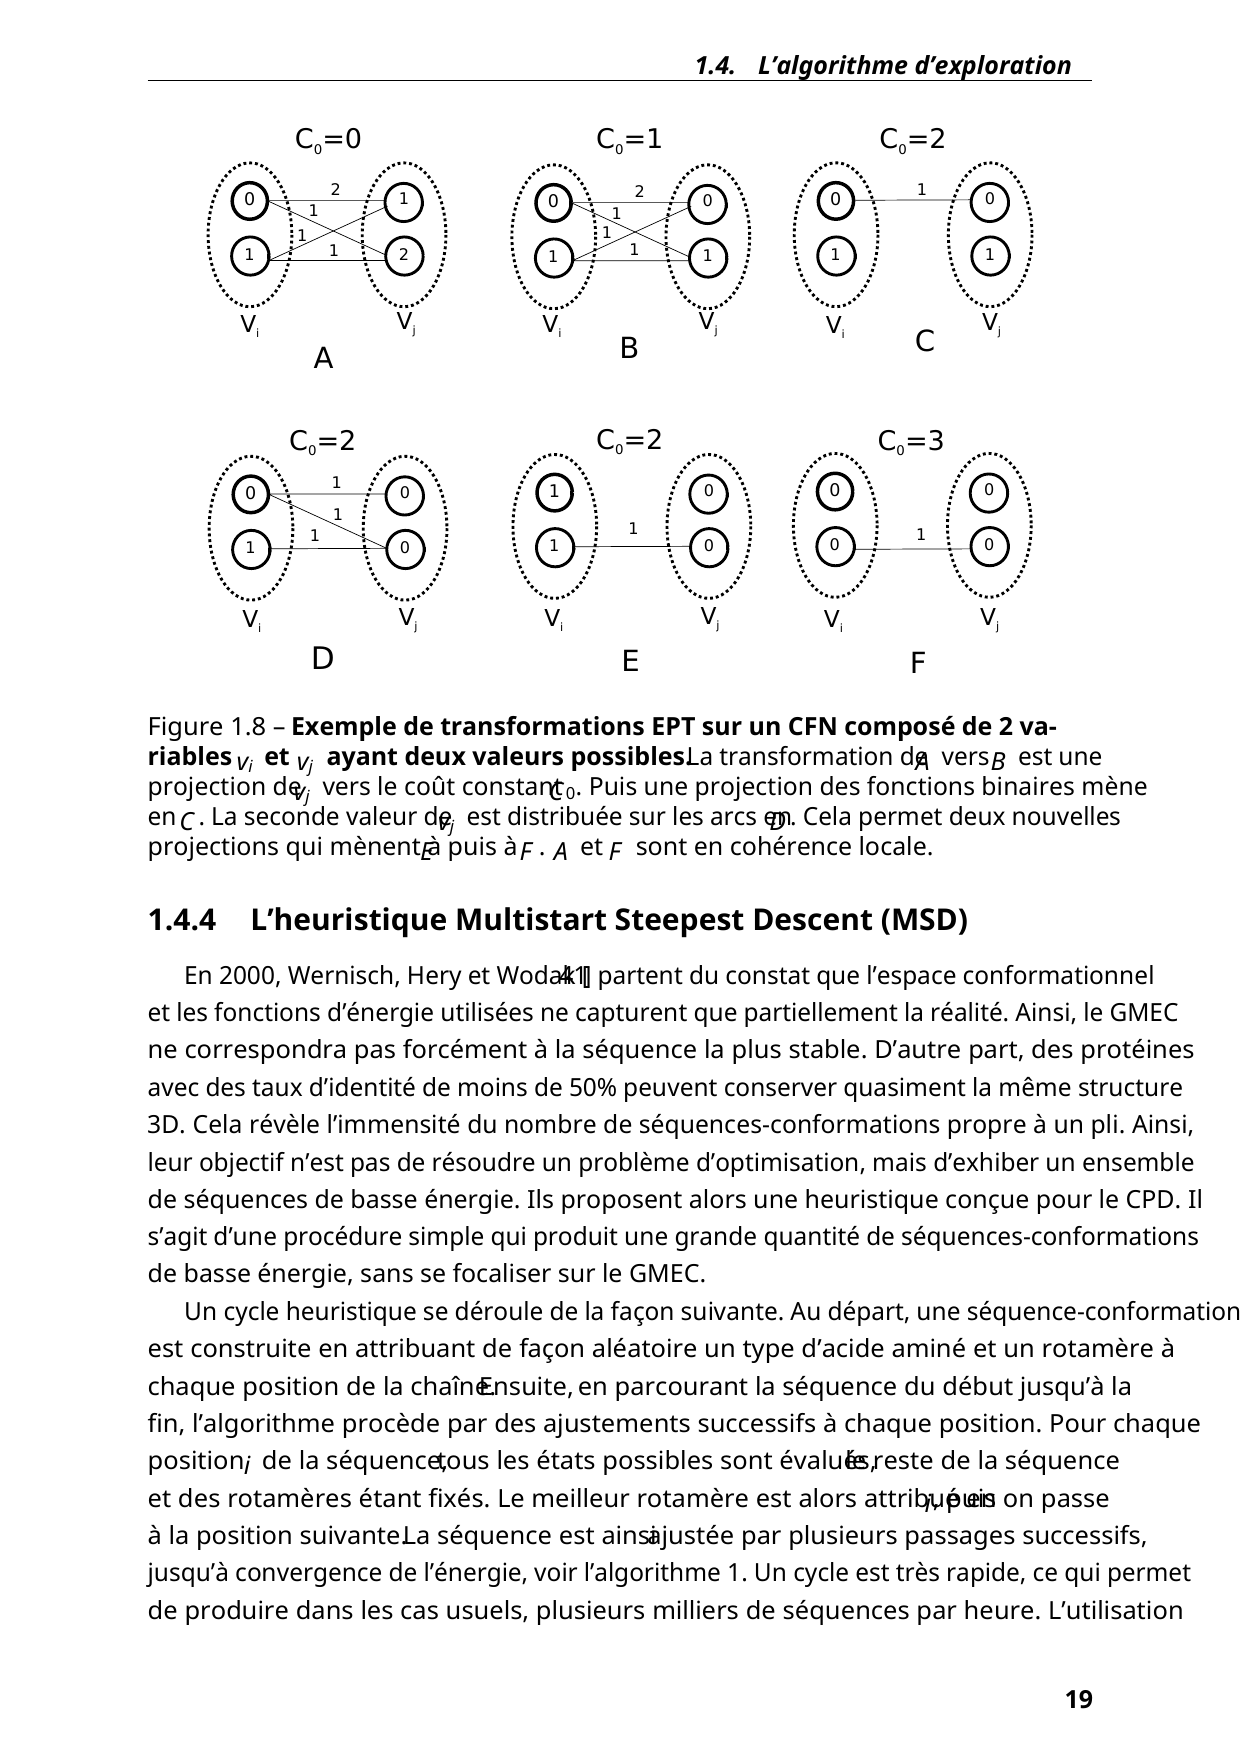

1.4.
L’algorithme d’exploration
C
=0
C
=1
C
=2
c
=2
=0
0
=1
0
0
0
0
1
2
2
0
0
0
1
0
0
1
1
1
1
1
1
1
2
1
1
1
1
V
V
V
V
V
V
j
j
C
j
i
i
i
B
A
c
=3
c
=2
C
=2
0
C
=2
C
=3
c
=2
0
0
0
0
0
1
0
0
1
0
0
0
1
1
1
1
0
0
0
1
0
1
V
V
V
V
V
V
j
j
j
i
i
i
D
D
E
F
Figure 1.8 –
Exemple de transformations EPT sur un CFN composé de 2 va-
riables
et
ayant deux valeurs possibles.
La transformation de
vers
est une
v
v
A
B
i
j
projection de
vers le coût constant
. Puis une projection des fonctions binaires mène
v
C
0
j
en
. La seconde valeur de
est distribuée sur les arcs en
. Cela permet deux nouvelles
C
v
D
j
projections qui mènent à
puis à
.
et
sont en cohérence locale.
E
F
A
F
1.4.4
L’heuristique Multistart Steepest Descent (MSD)
En 2000, Wernisch, Hery et Wodak [
41
] partent du constat que l’espace conformationnel
et les fonctions d’énergie utilisées ne capturent que partiellement la réalité. Ainsi, le GMEC
ne correspondra pas forcément à la séquence la plus stable. D’autre part, des protéines
avec des taux d’identité de moins de 50% peuvent conserver quasiment la même structure
3D. Cela révèle l’immensité du nombre de séquences-conformations propre à un pli. Ainsi,
leur objectif n’est pas de résoudre un problème d’optimisation, mais d’exhiber un ensemble
de séquences de basse énergie. Ils proposent alors une heuristique conçue pour le CPD. Il
s’agit d’une procédure simple qui produit une grande quantité de séquences-conformations
de basse énergie, sans se focaliser sur le GMEC.
Un cycle heuristique se déroule de la façon suivante. Au départ, une séquence-conformation
est construite en attribuant de façon aléatoire un type d’acide aminé et un rotamère à
chaque position de la chaîne.
Ensuite,
en parcourant la séquence du début jusqu’à la
fin, l’algorithme procède par des ajustements successifs à chaque position. Pour chaque
position
de la séquence,
tous les états possibles sont évalués,
le reste de la séquence
i
et des rotamères étant fixés. Le meilleur rotamère est alors attribué en
, puis on passe
i
à la position suivante.
La séquence est ainsi
ajustée par plusieurs passages successifs,
jusqu’à convergence de l’énergie, voir l’algorithme 1. Un cycle est très rapide, ce qui permet
de produire dans les cas usuels, plusieurs milliers de séquences par heure. L’utilisation
19